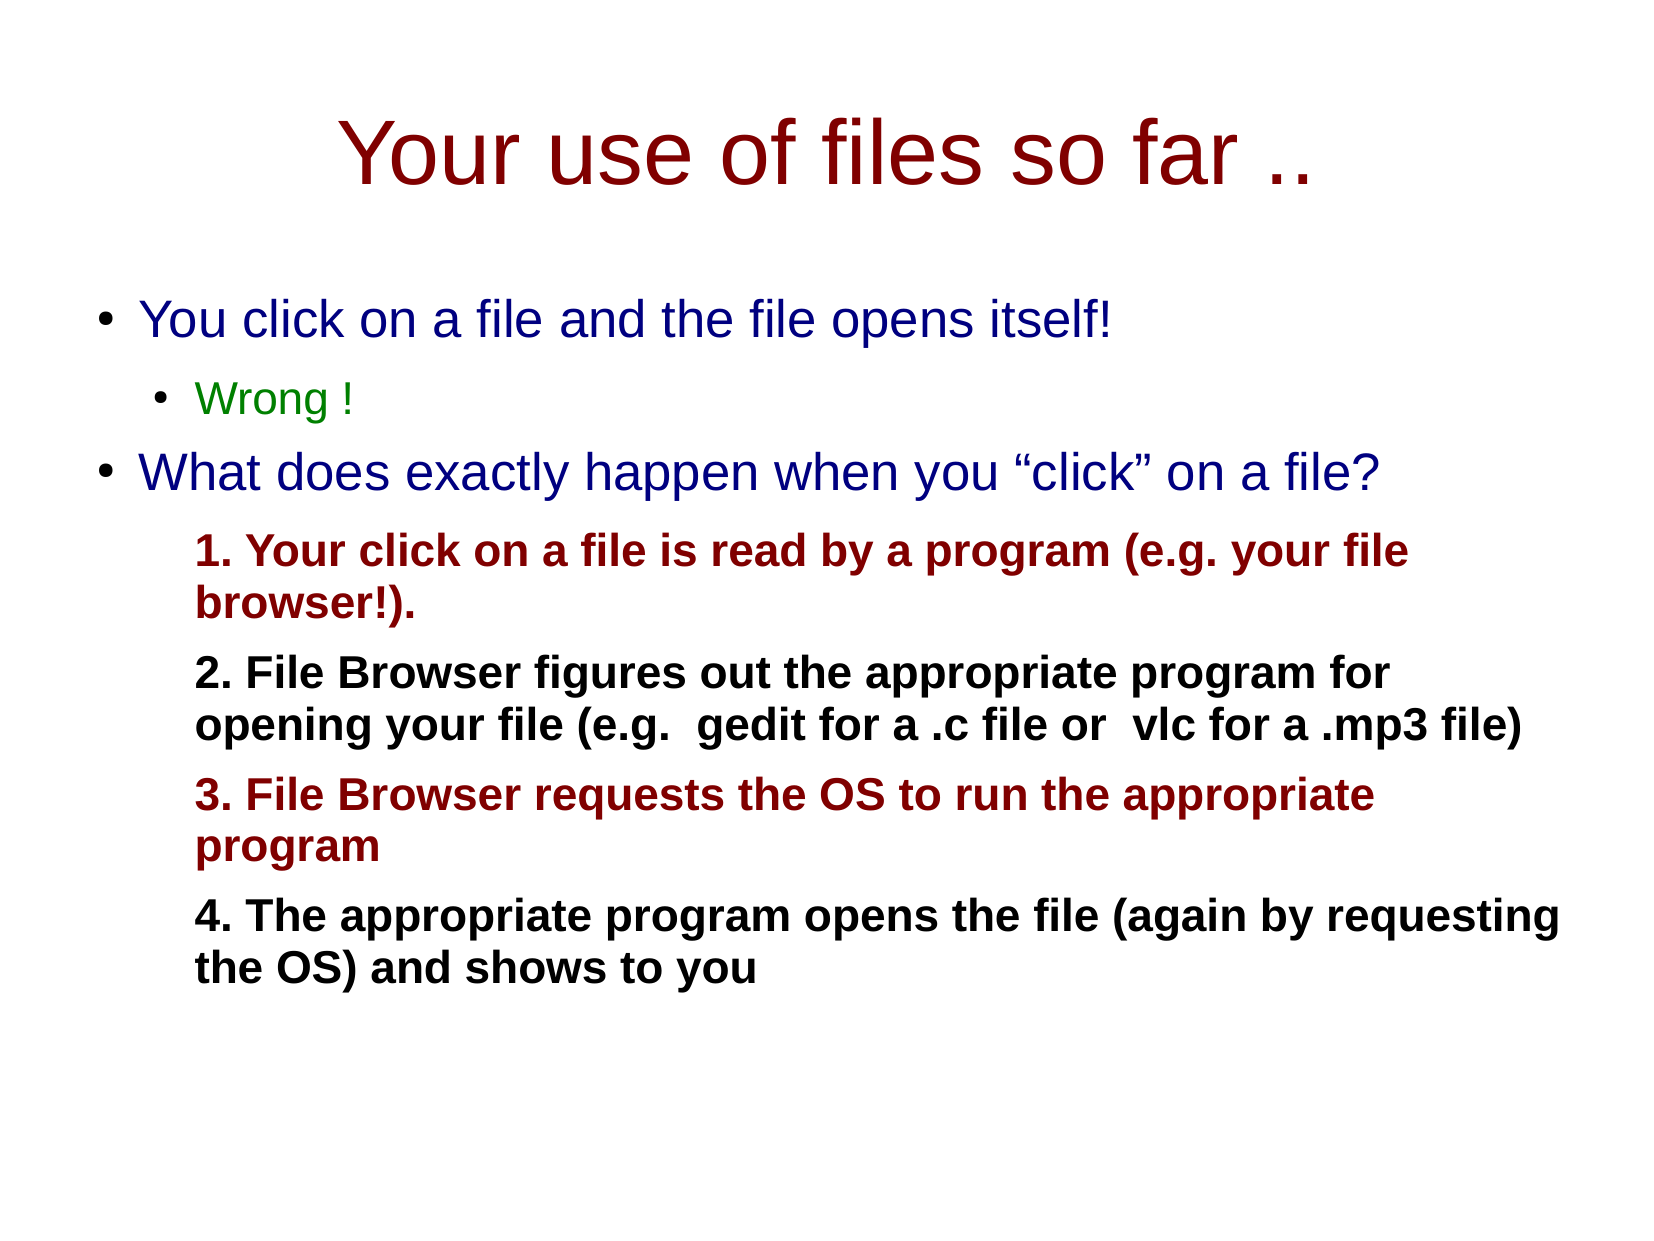

# Your use of files so far ..
You click on a file and the file opens itself!
Wrong !
What does exactly happen when you “click” on a file?
1. Your click on a file is read by a program (e.g. your file browser!).
2. File Browser figures out the appropriate program for opening your file (e.g. gedit for a .c file or vlc for a .mp3 file)
3. File Browser requests the OS to run the appropriate program
4. The appropriate program opens the file (again by requesting the OS) and shows to you